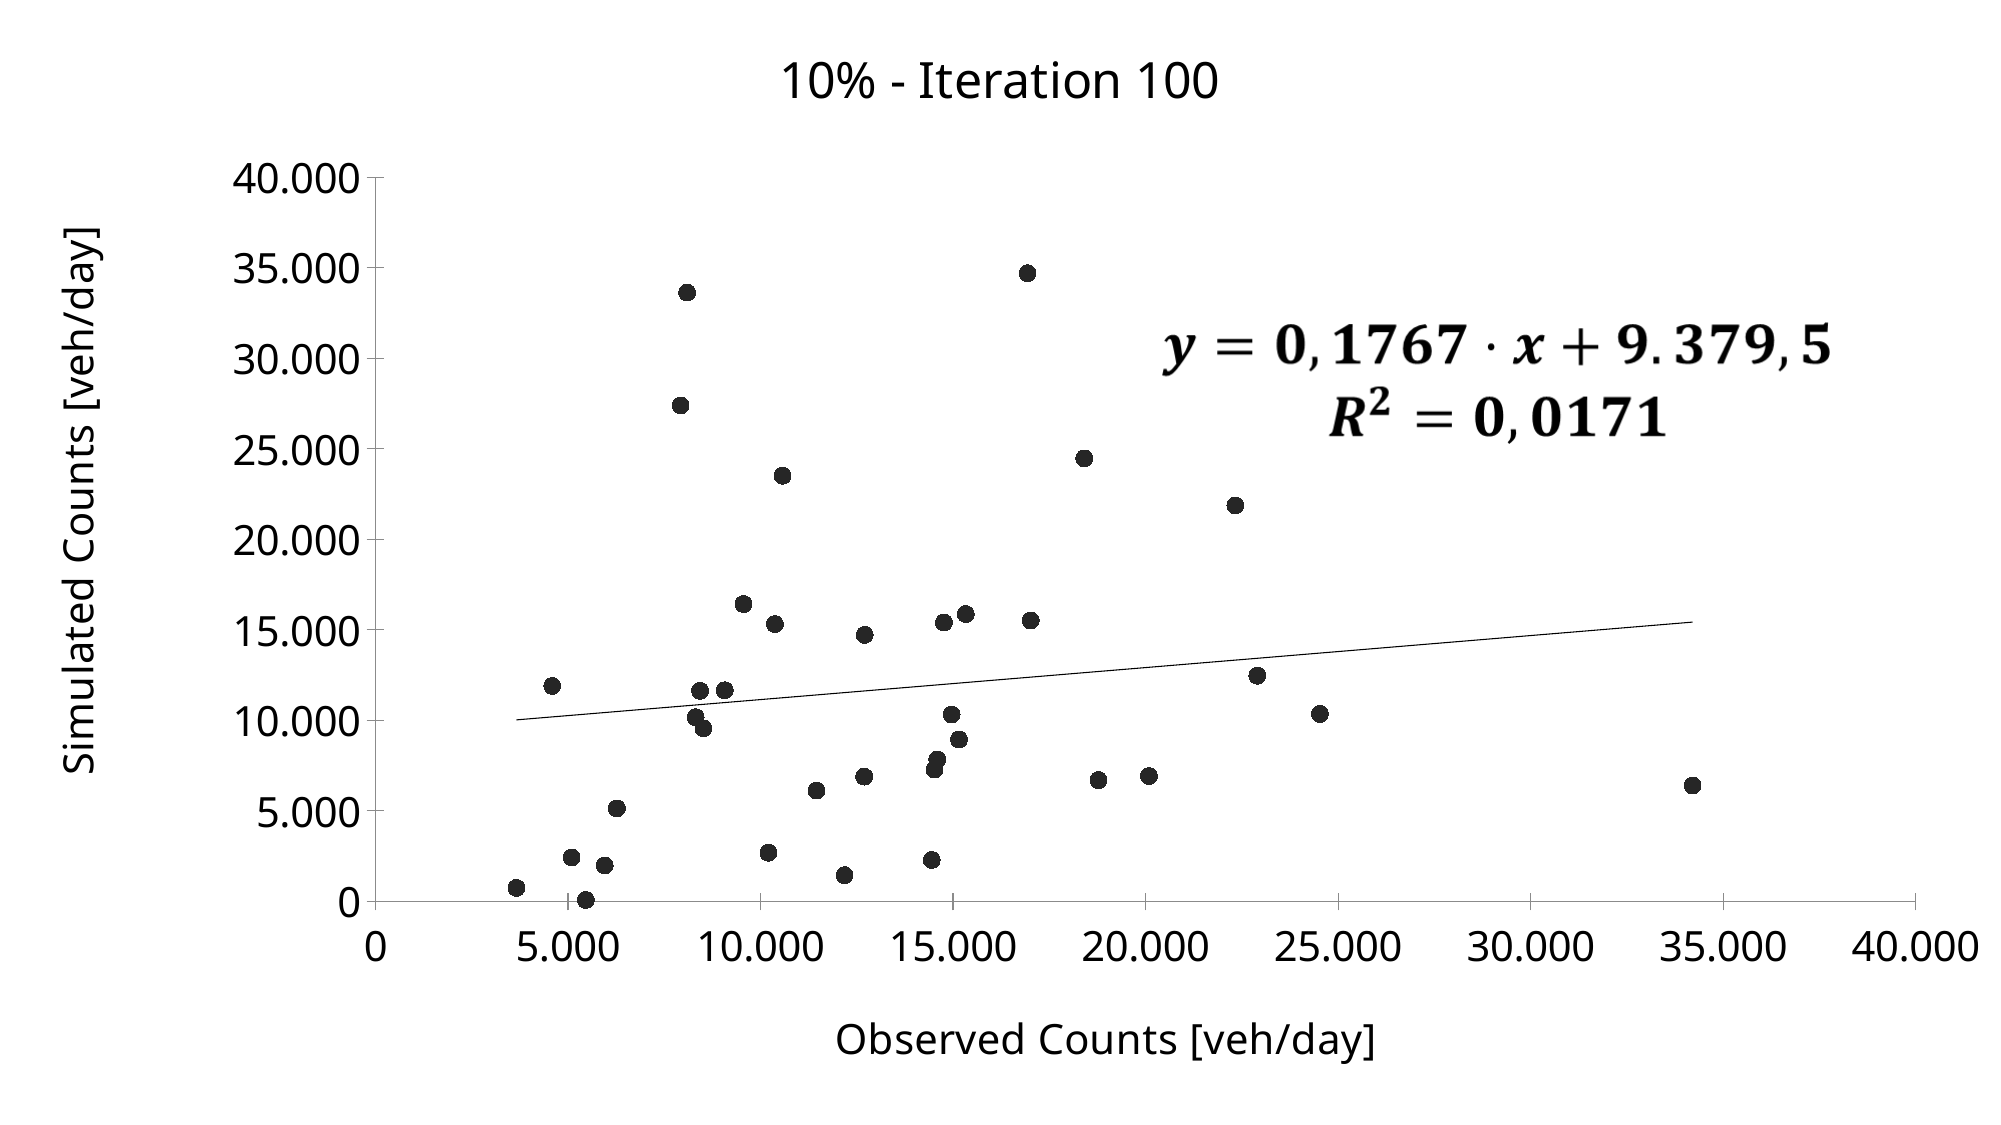

### Chart: 10% - Iteration 100
| Category | 100 |
|---|---|